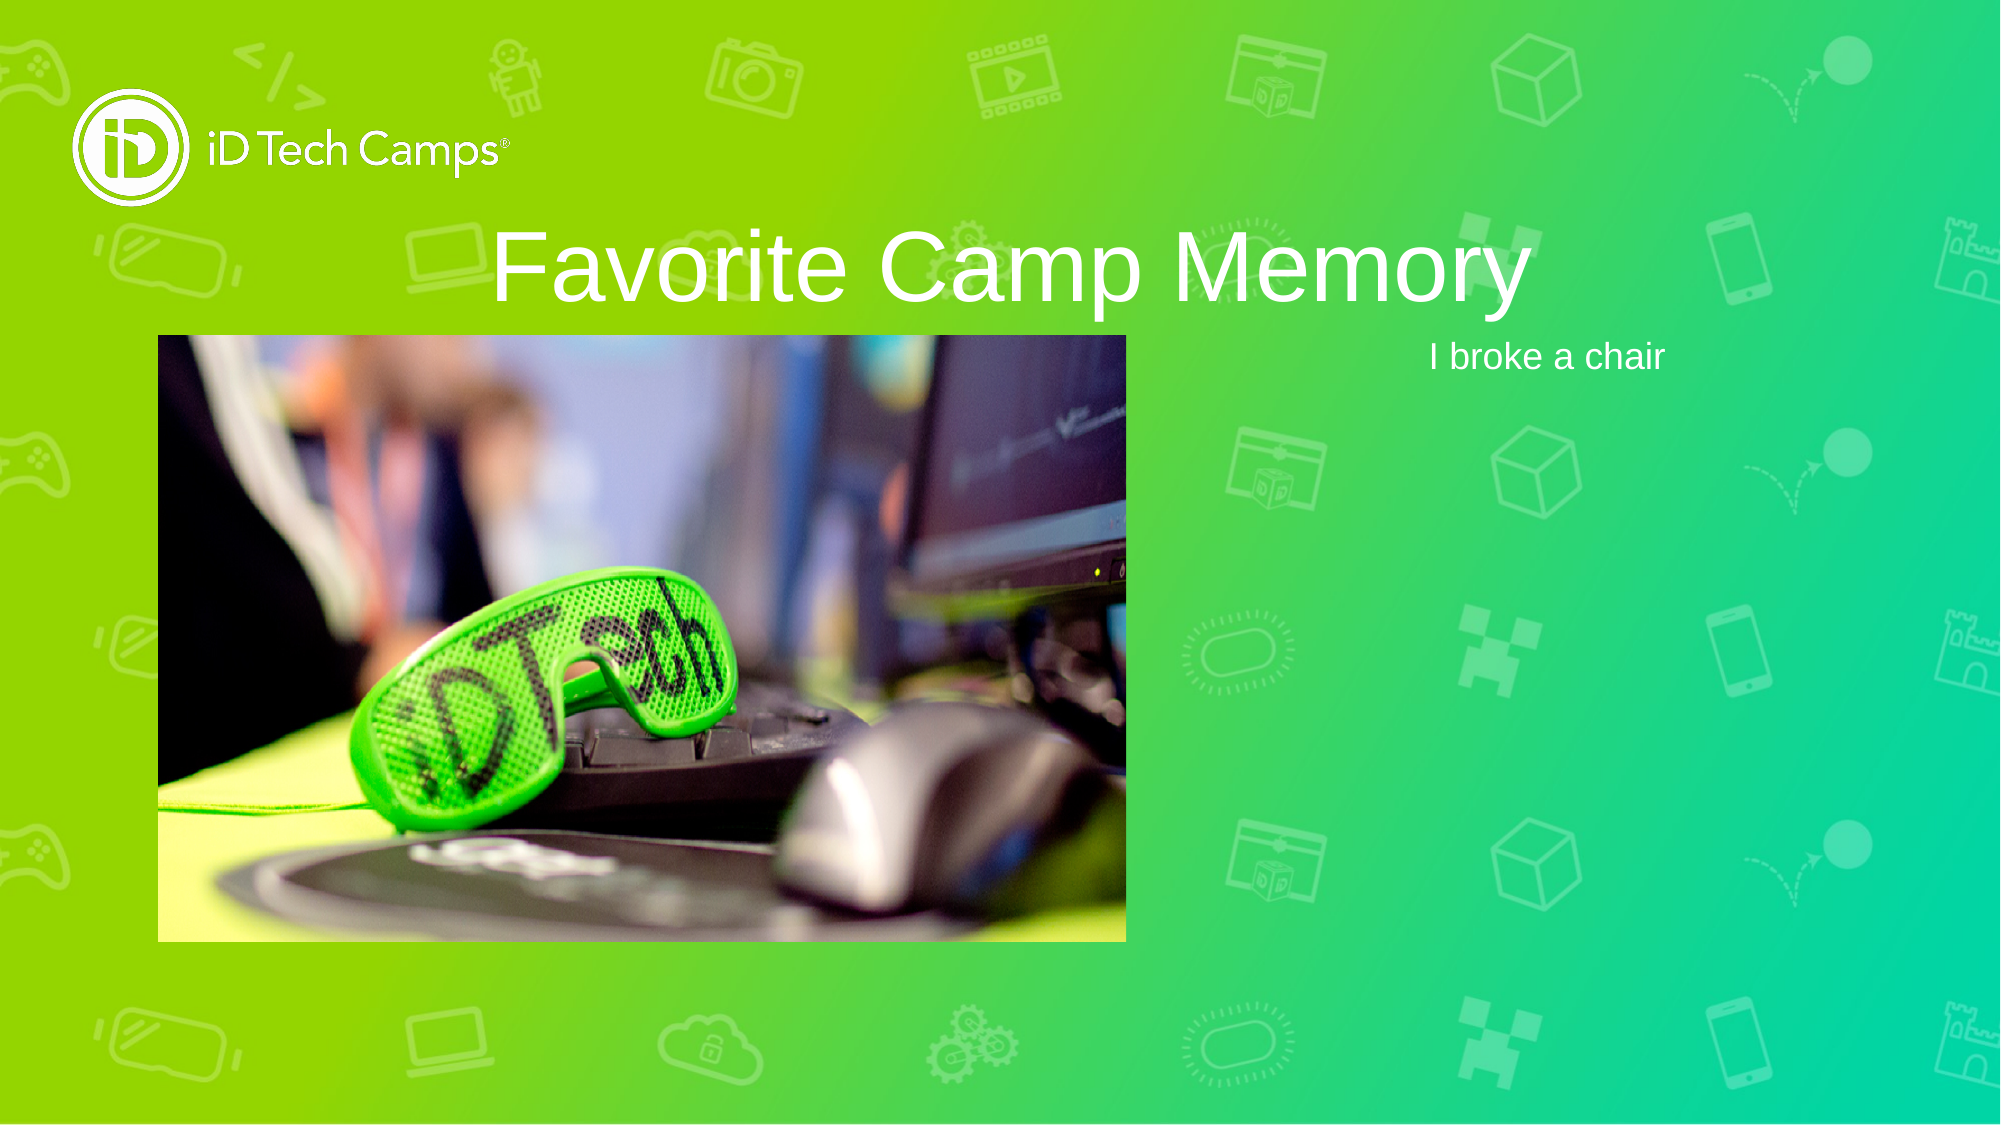

Favorite Camp Memory
I broke a chair